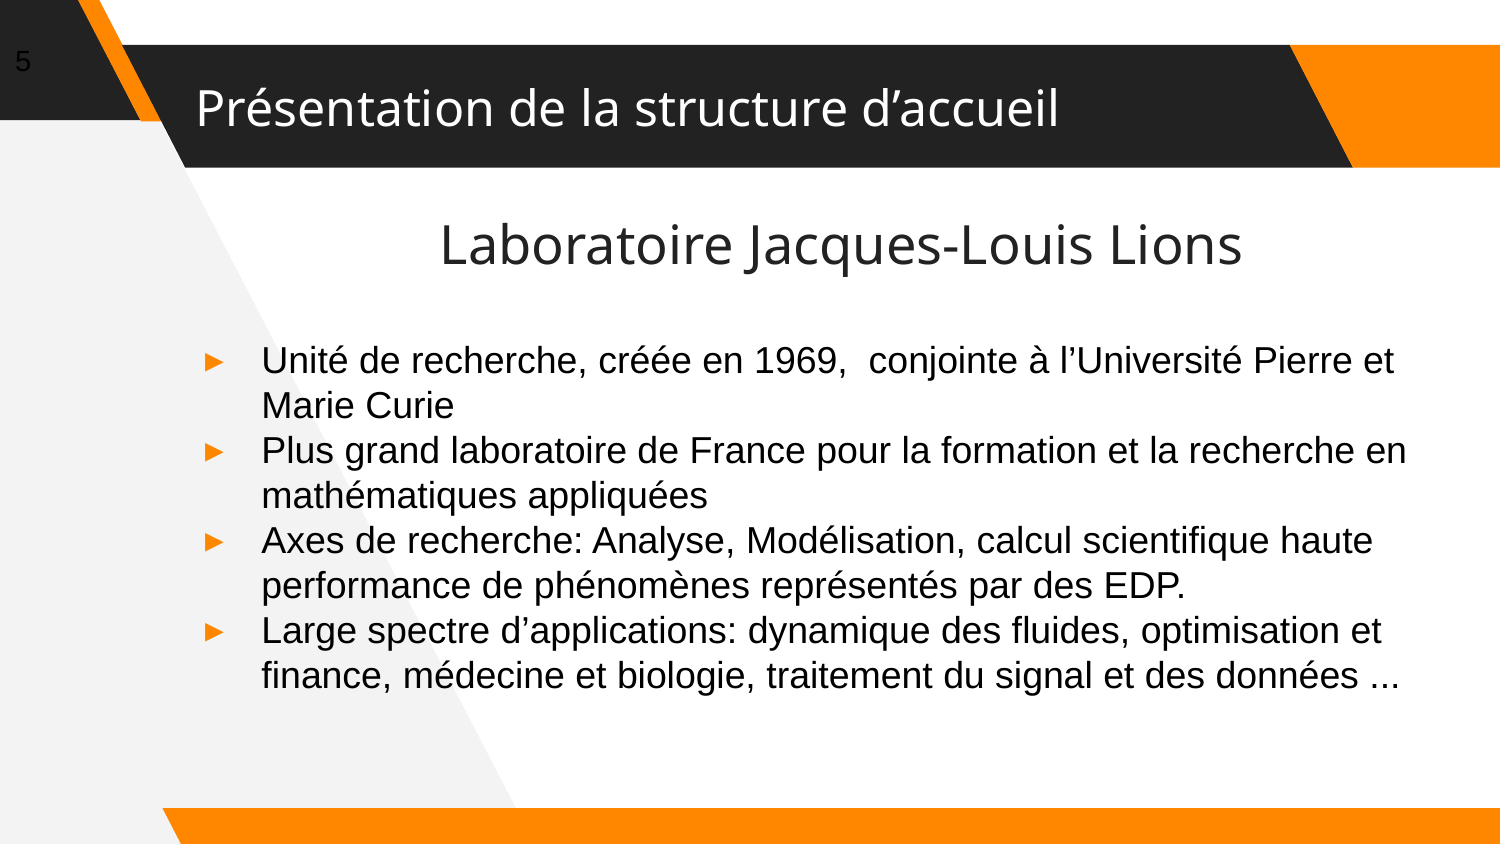

# Présentation de la structure d’accueil
Laboratoire Jacques-Louis Lions
Unité de recherche, créée en 1969, conjointe à l’Université Pierre et Marie Curie
Plus grand laboratoire de France pour la formation et la recherche en mathématiques appliquées
Axes de recherche: Analyse, Modélisation, calcul scientifique haute performance de phénomènes représentés par des EDP.
Large spectre d’applications: dynamique des fluides, optimisation et finance, médecine et biologie, traitement du signal et des données ...